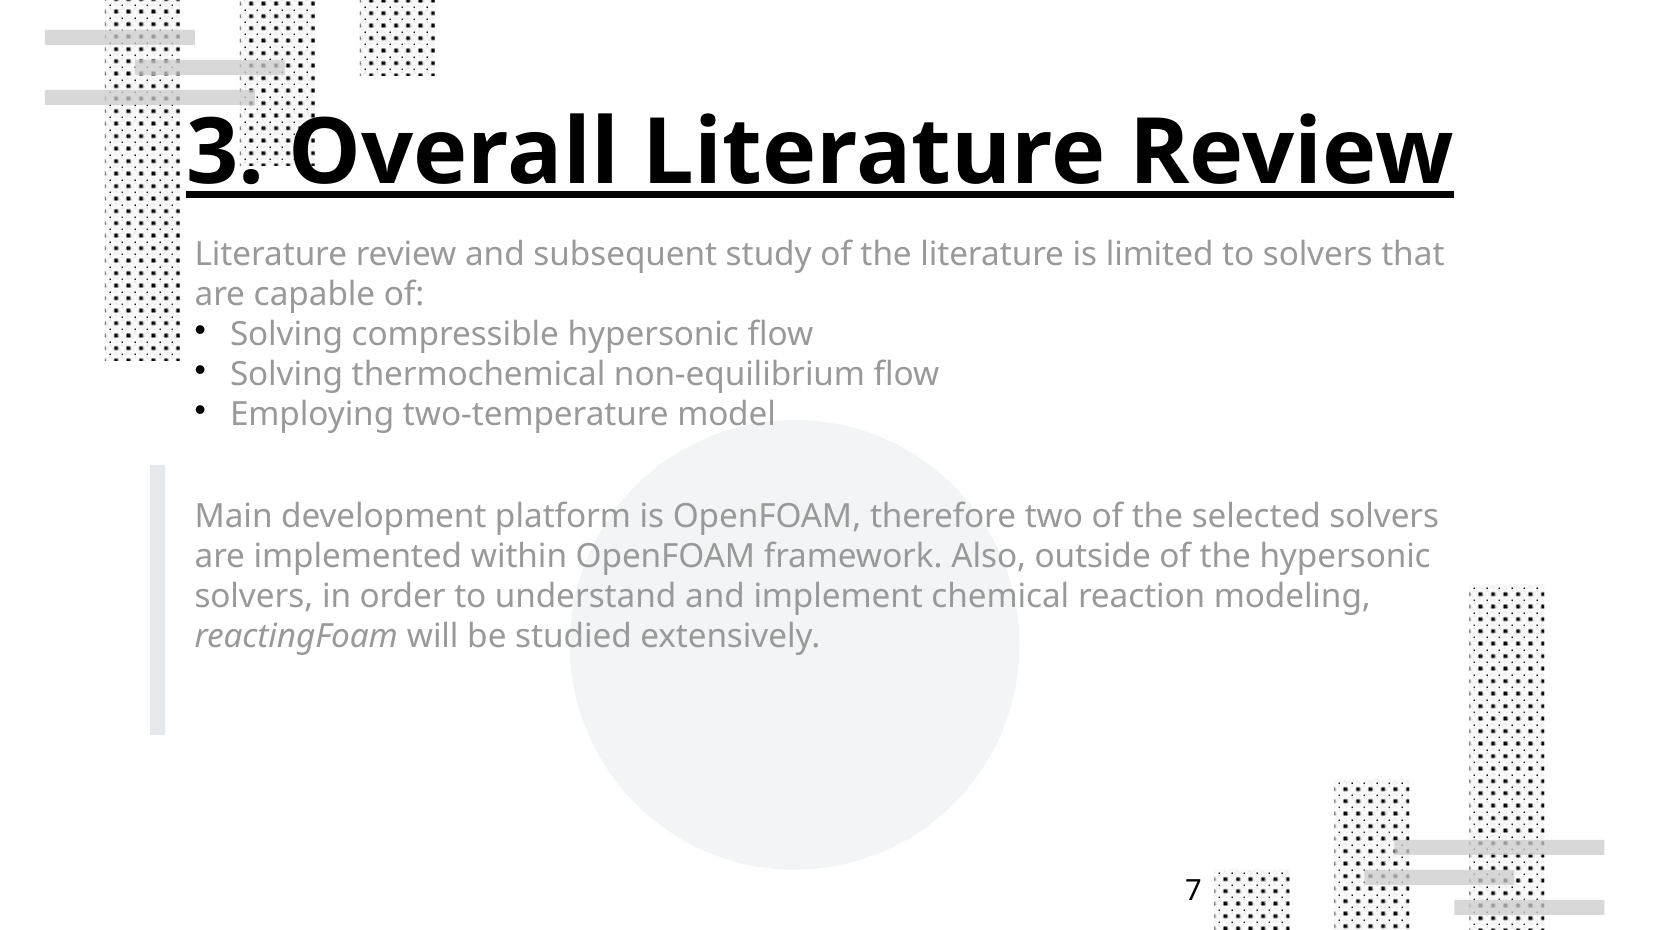

# 3. Overall Literature Review
Literature review and subsequent study of the literature is limited to solvers that are capable of:
Solving compressible hypersonic flow
Solving thermochemical non-equilibrium flow
Employing two-temperature model
Main development platform is OpenFOAM, therefore two of the selected solvers are implemented within OpenFOAM framework. Also, outside of the hypersonic solvers, in order to understand and implement chemical reaction modeling, reactingFoam will be studied extensively.
7